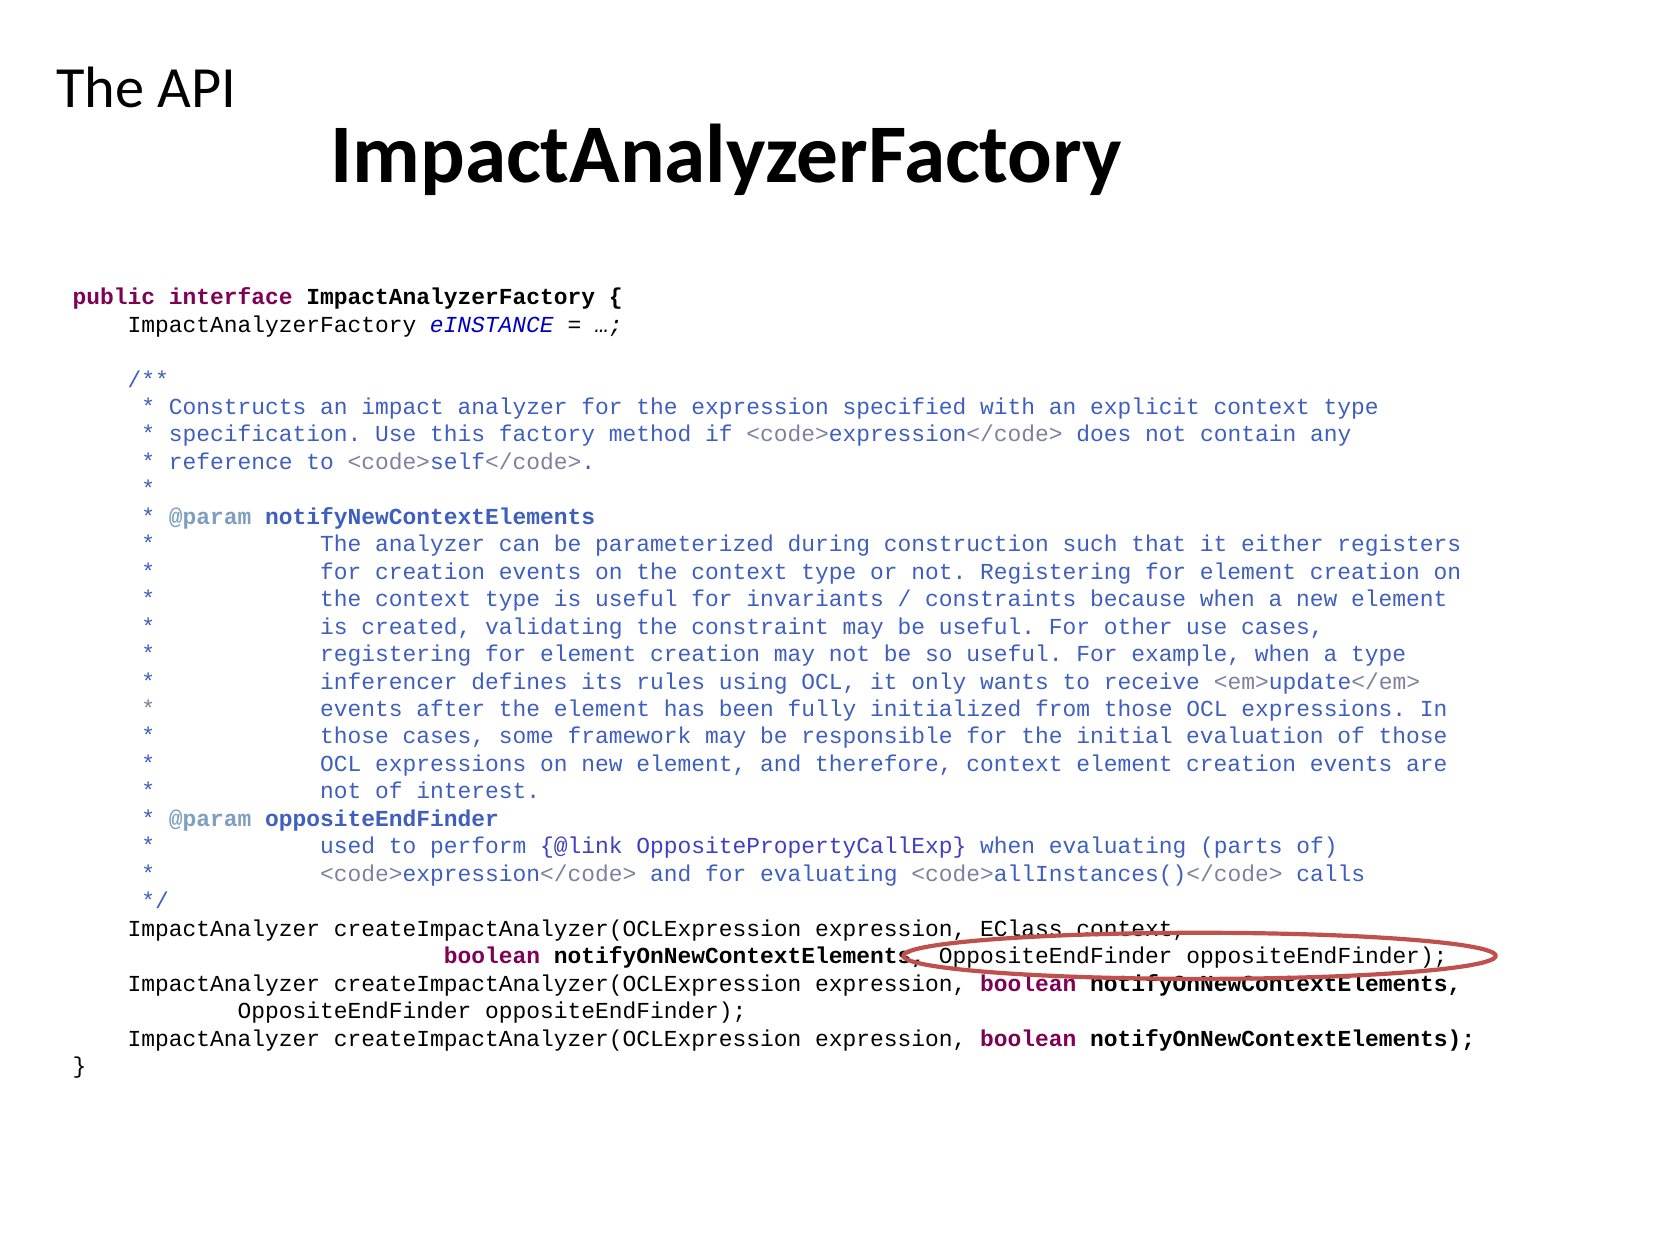

The API
ImpactAnalyzerFactory
public interface ImpactAnalyzerFactory {
 ImpactAnalyzerFactory eINSTANCE = …;
 /**
 * Constructs an impact analyzer for the expression specified with an explicit context type
 * specification. Use this factory method if <code>expression</code> does not contain any
 * reference to <code>self</code>.
 *
 * @param notifyNewContextElements
 * The analyzer can be parameterized during construction such that it either registers
 * for creation events on the context type or not. Registering for element creation on
 * the context type is useful for invariants / constraints because when a new element
 * is created, validating the constraint may be useful. For other use cases,
 * registering for element creation may not be so useful. For example, when a type
 * inferencer defines its rules using OCL, it only wants to receive <em>update</em>
 * events after the element has been fully initialized from those OCL expressions. In
 * those cases, some framework may be responsible for the initial evaluation of those
 * OCL expressions on new element, and therefore, context element creation events are
 * not of interest.
 * @param oppositeEndFinder
 * used to perform {@link OppositePropertyCallExp} when evaluating (parts of)
 * <code>expression</code> and for evaluating <code>allInstances()</code> calls
 */
 ImpactAnalyzer createImpactAnalyzer(OCLExpression expression, EClass context,
 boolean notifyOnNewContextElements, OppositeEndFinder oppositeEndFinder);
 ImpactAnalyzer createImpactAnalyzer(OCLExpression expression, boolean notifyOnNewContextElements,
 OppositeEndFinder oppositeEndFinder);
 ImpactAnalyzer createImpactAnalyzer(OCLExpression expression, boolean notifyOnNewContextElements);
}